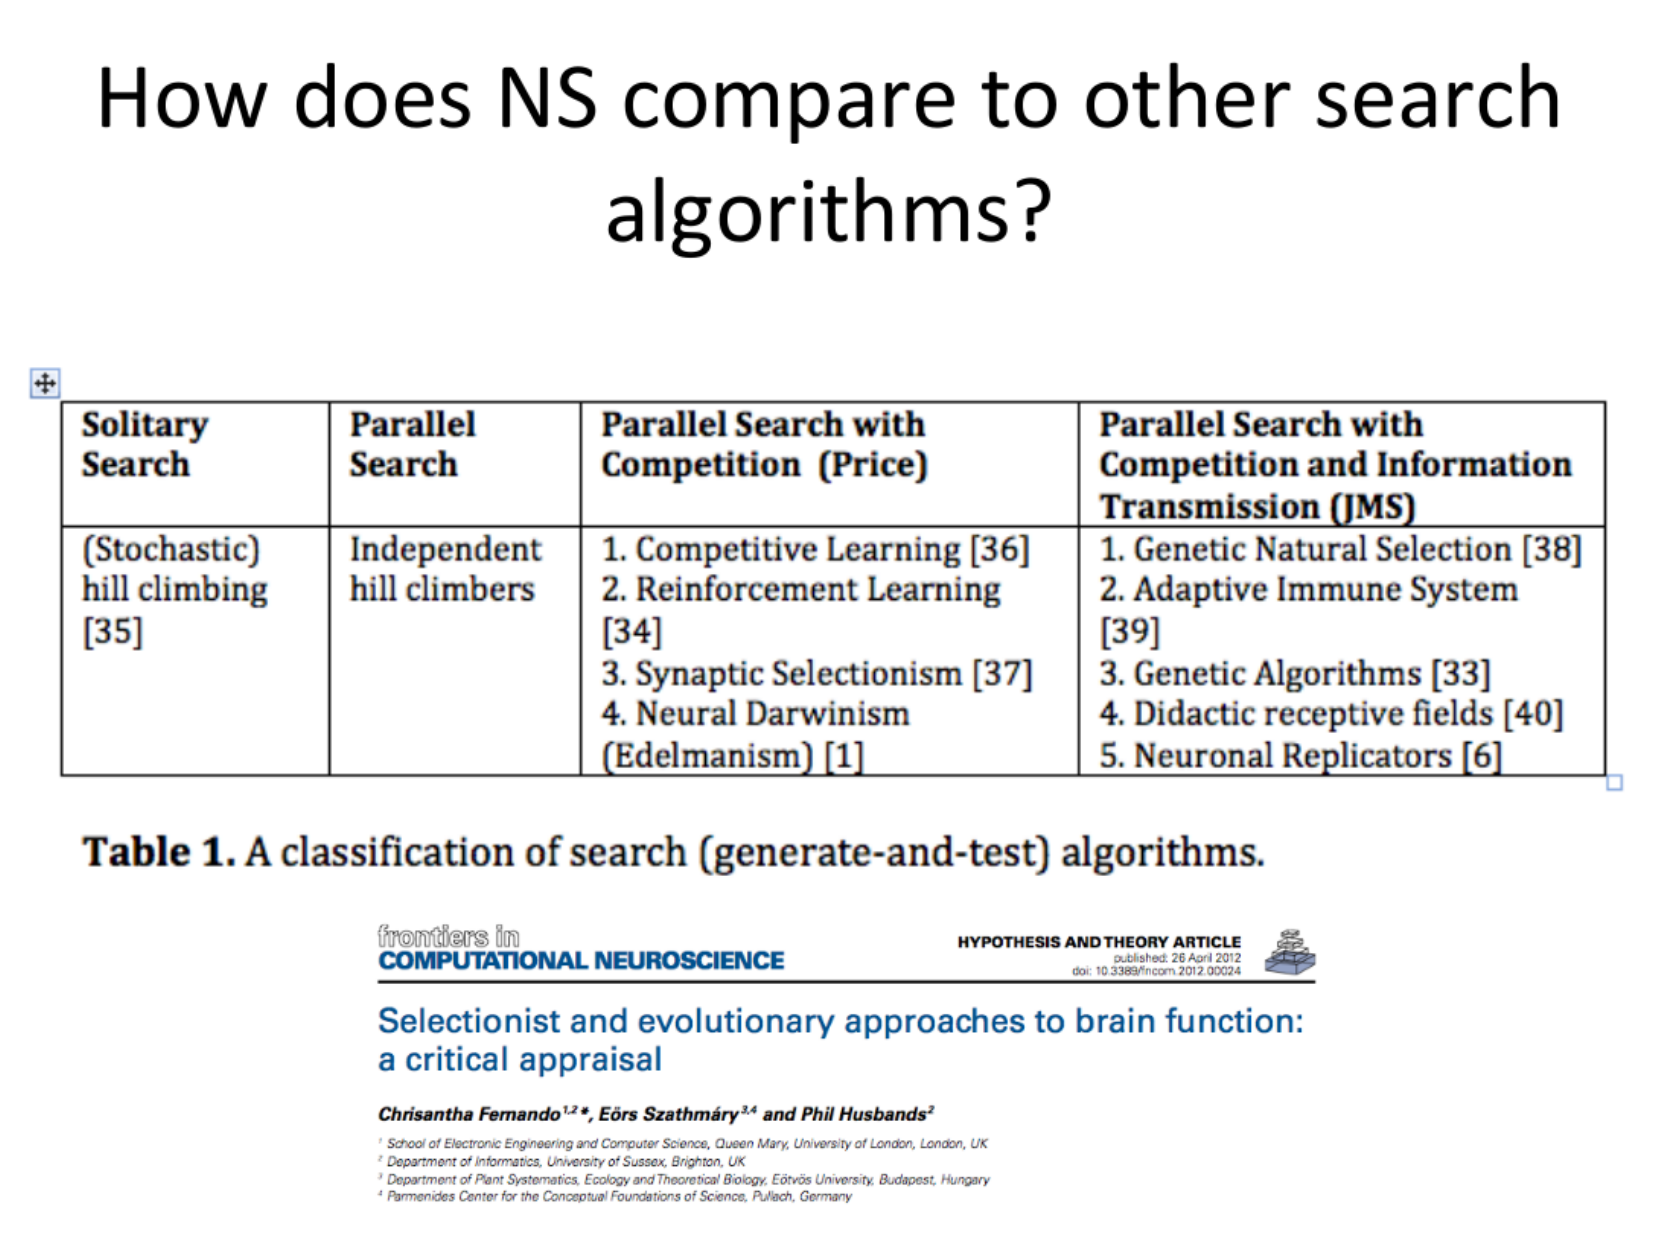

FIAS Winter School - Playful Acquisition of Basic Behavioral Skills
32